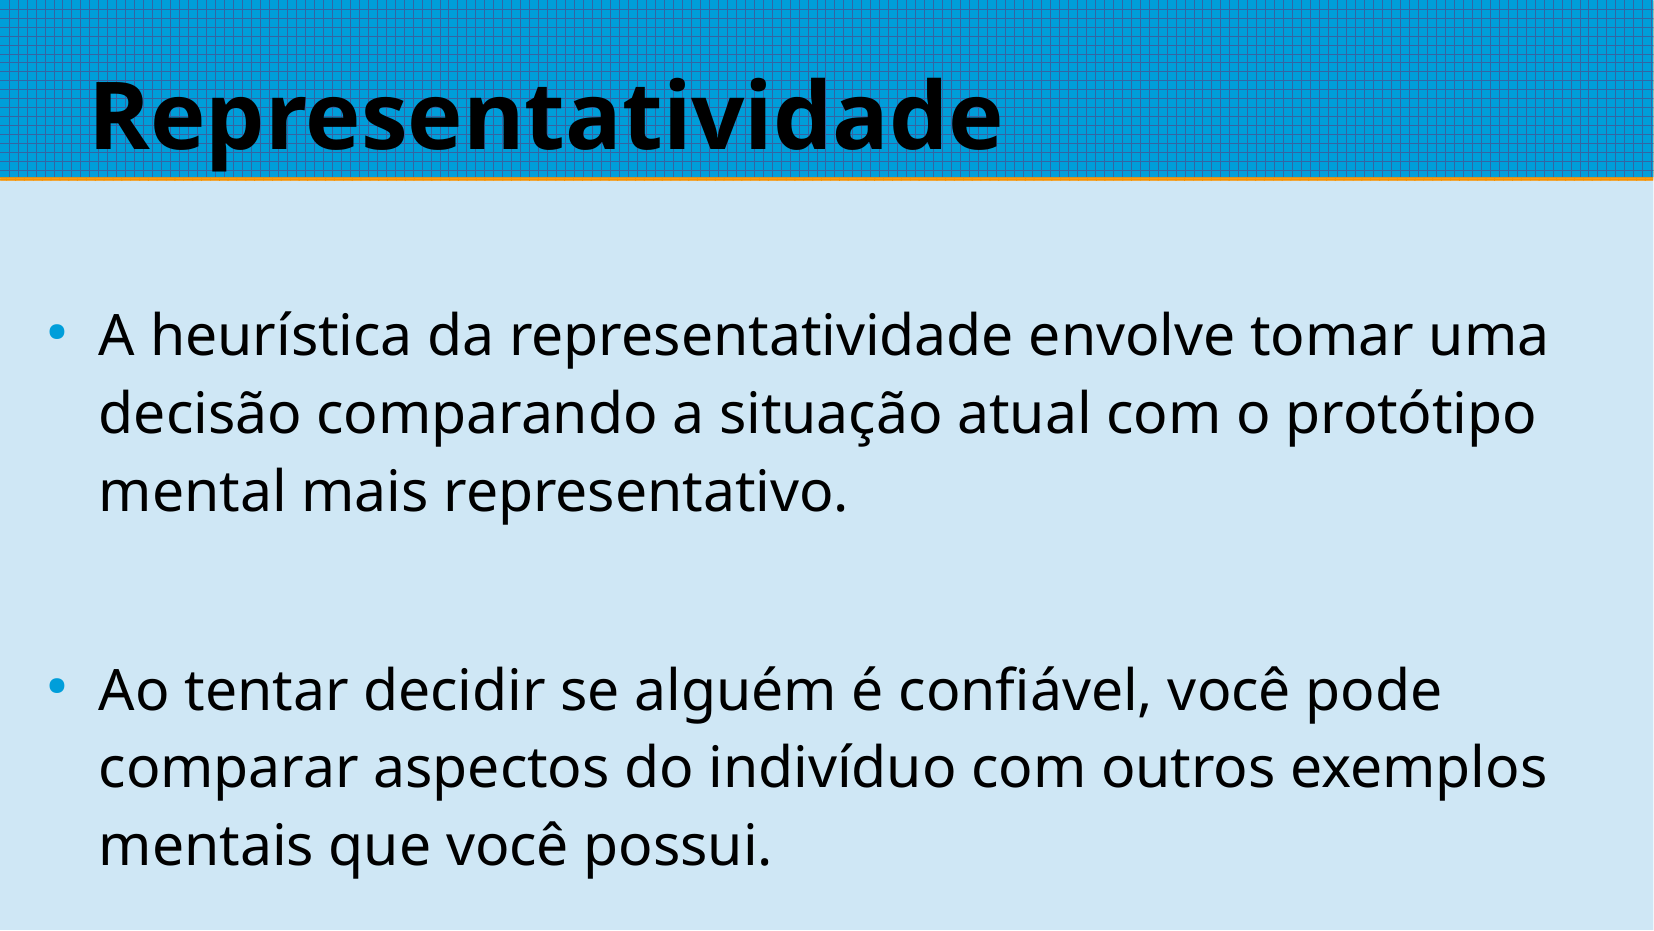

# Representatividade
A heurística da representatividade envolve tomar uma decisão comparando a situação atual com o protótipo mental mais representativo.
Ao tentar decidir se alguém é confiável, você pode comparar aspectos do indivíduo com outros exemplos mentais que você possui.